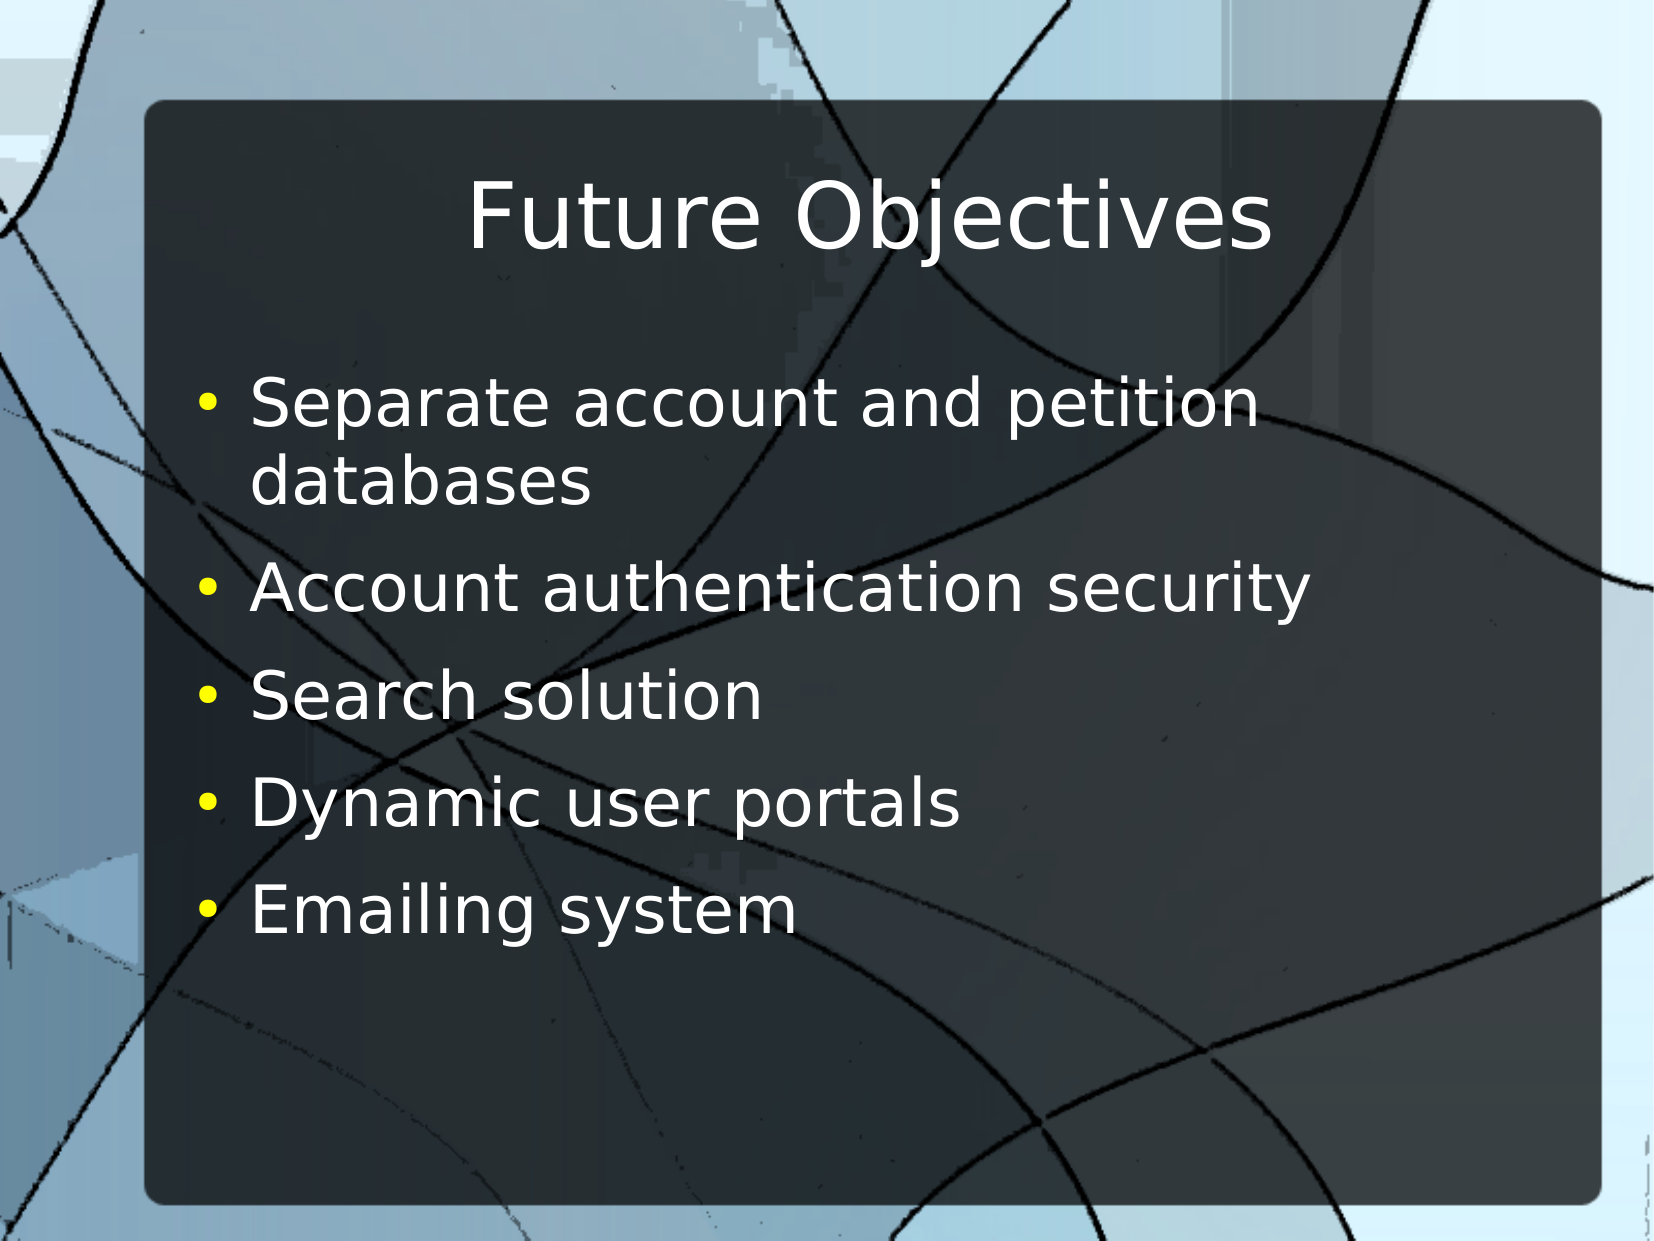

# Future Objectives
Separate account and petition databases
Account authentication security
Search solution
Dynamic user portals
Emailing system